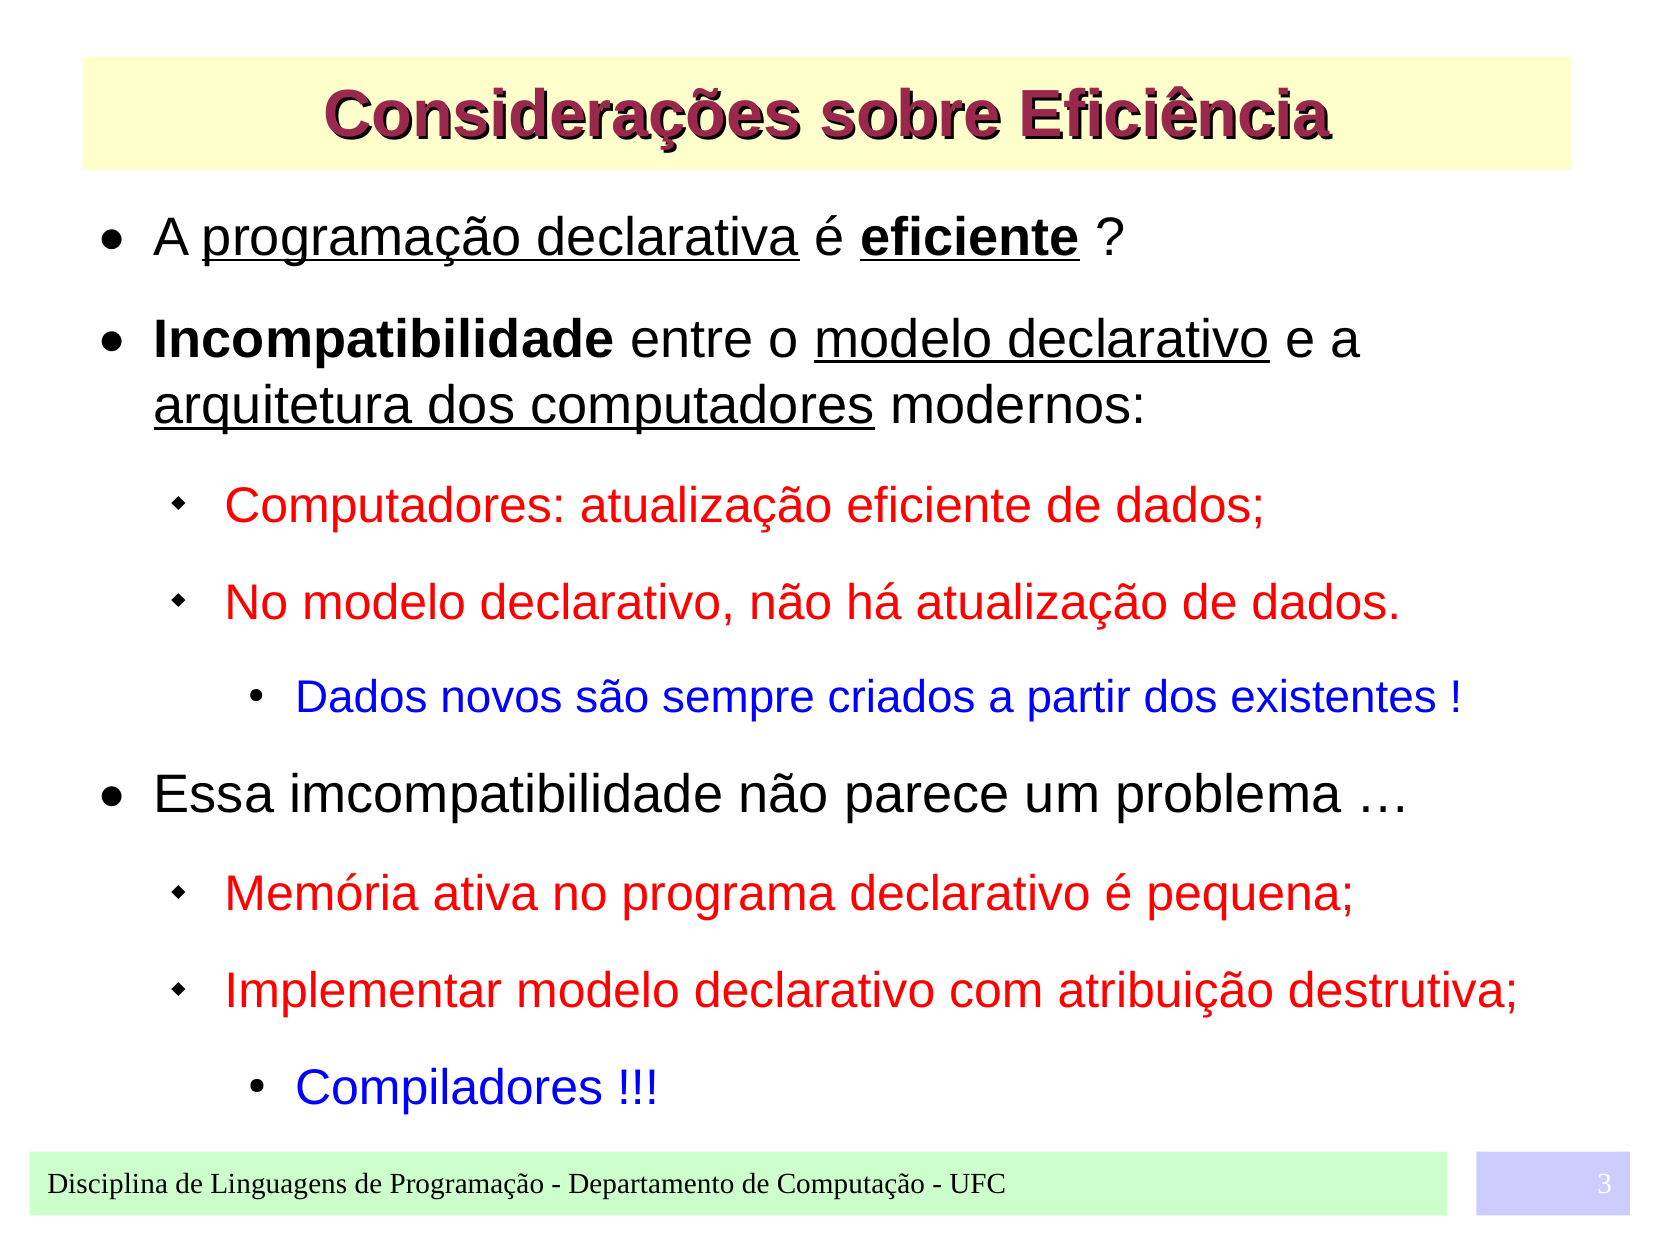

# Considerações sobre Eficiência
A programação declarativa é eficiente ?
Incompatibilidade entre o modelo declarativo e a arquitetura dos computadores modernos:
Computadores: atualização eficiente de dados;
No modelo declarativo, não há atualização de dados.
Dados novos são sempre criados a partir dos existentes !
Essa imcompatibilidade não parece um problema …
Memória ativa no programa declarativo é pequena;
Implementar modelo declarativo com atribuição destrutiva;
Compiladores !!!
Disciplina de Linguagens de Programação - Departamento de Computação - UFC
3